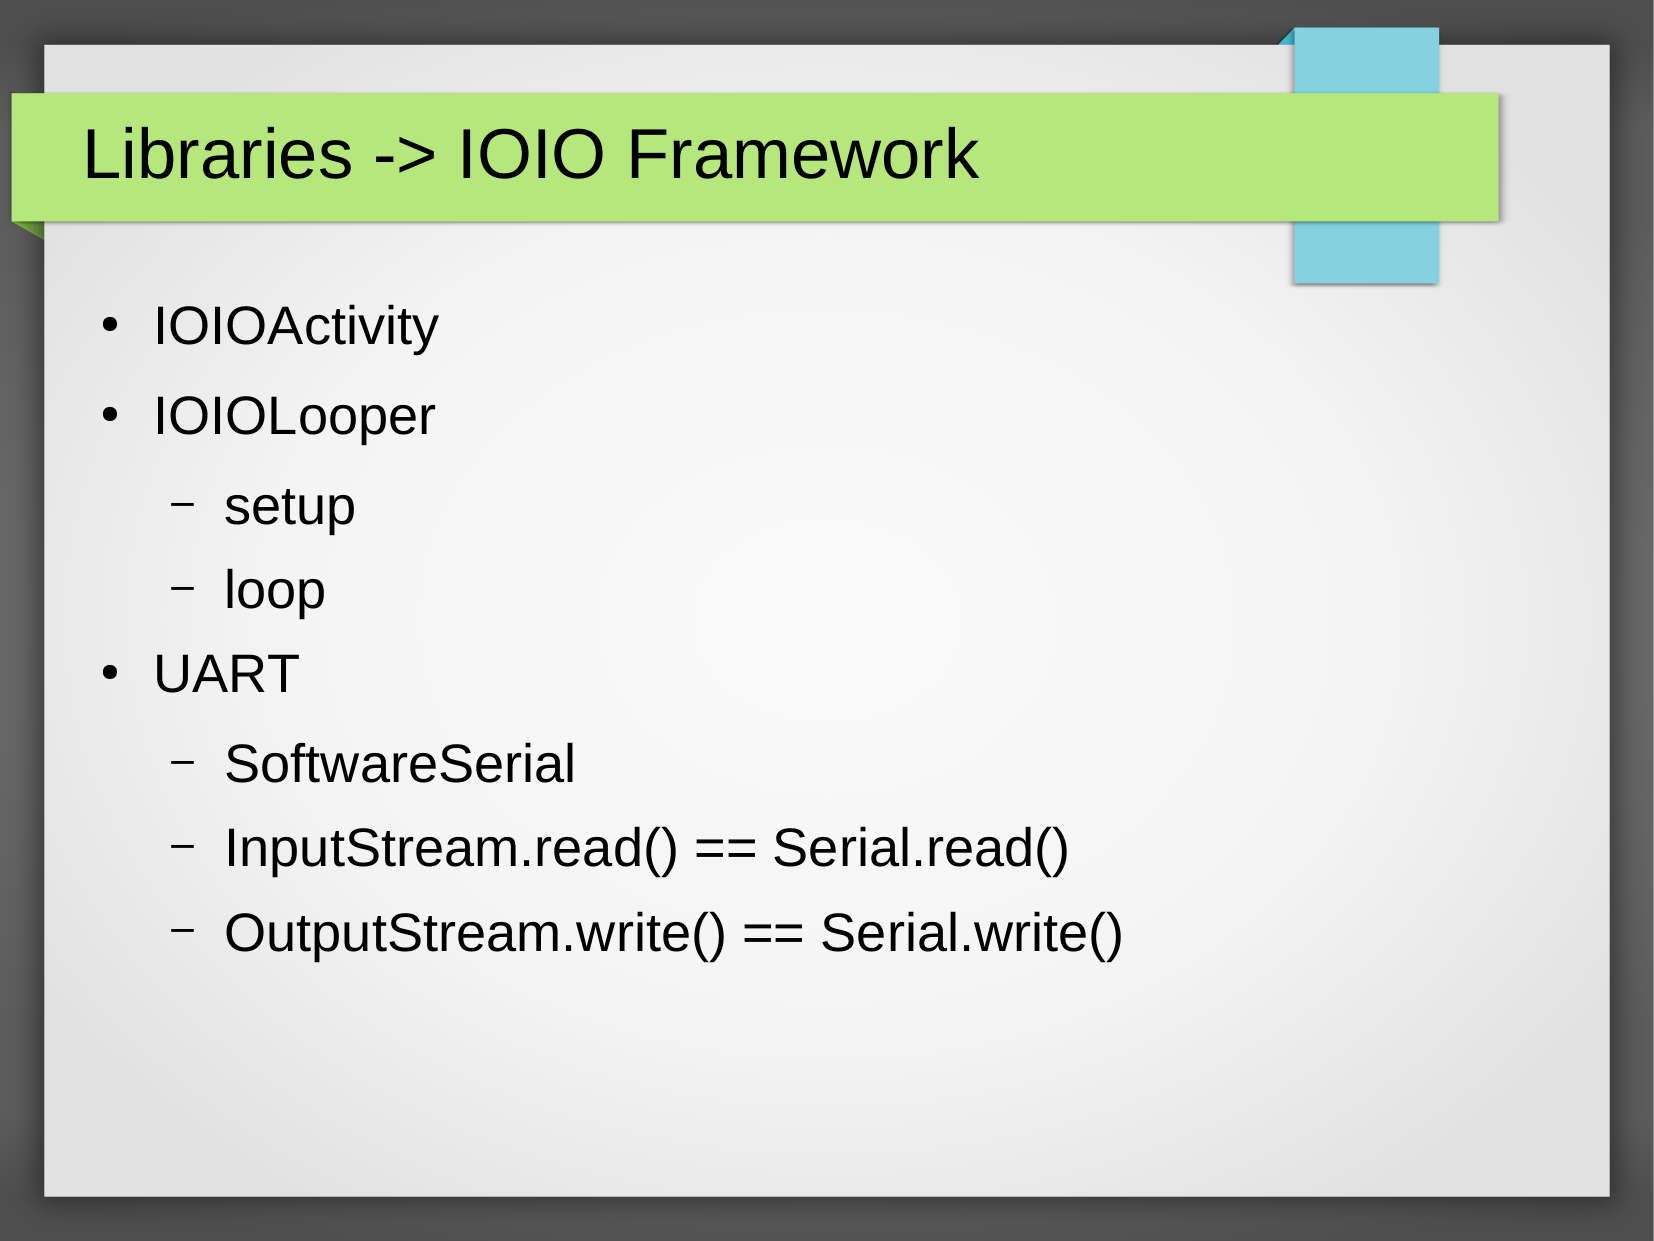

# Libraries -> IOIO Framework
IOIOActivity
IOIOLooper
setup
loop
UART
SoftwareSerial
InputStream.read() == Serial.read()
OutputStream.write() == Serial.write()